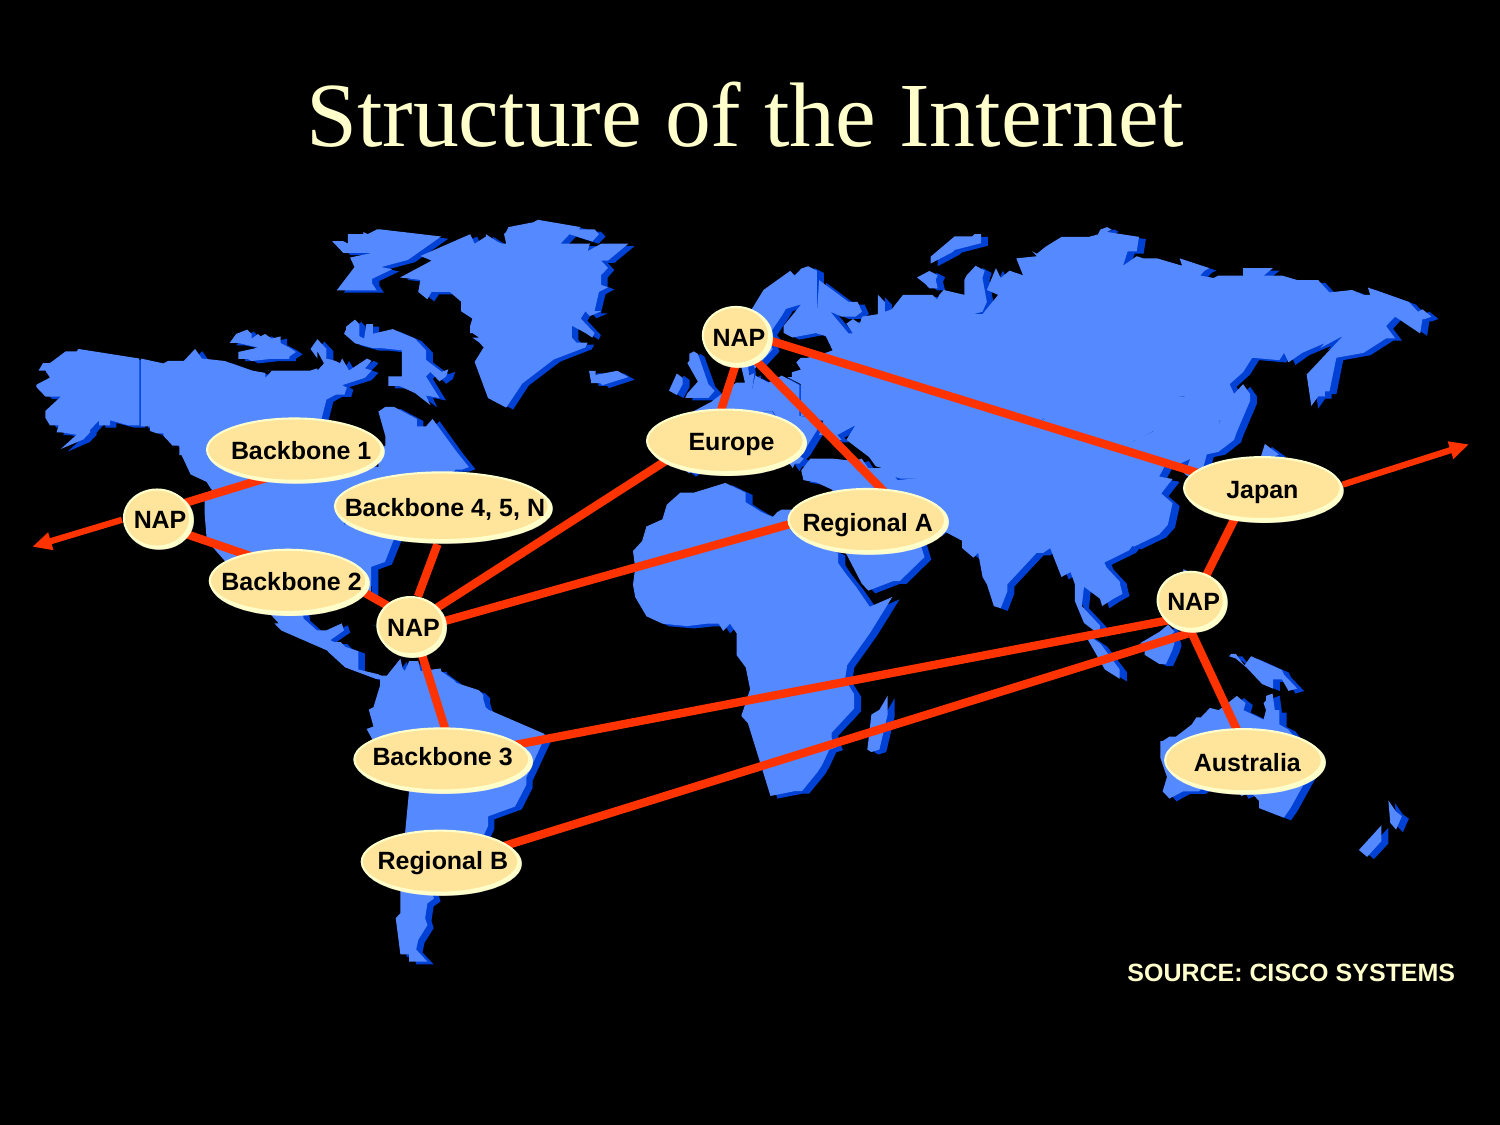

# Structure of the Internet
NAP
Europe
Backbone 1
Japan
Backbone 4, 5, N
NAP
Regional A
Backbone 2
NAP
NAP
Backbone 3
Australia
Regional B
SOURCE: CISCO SYSTEMS